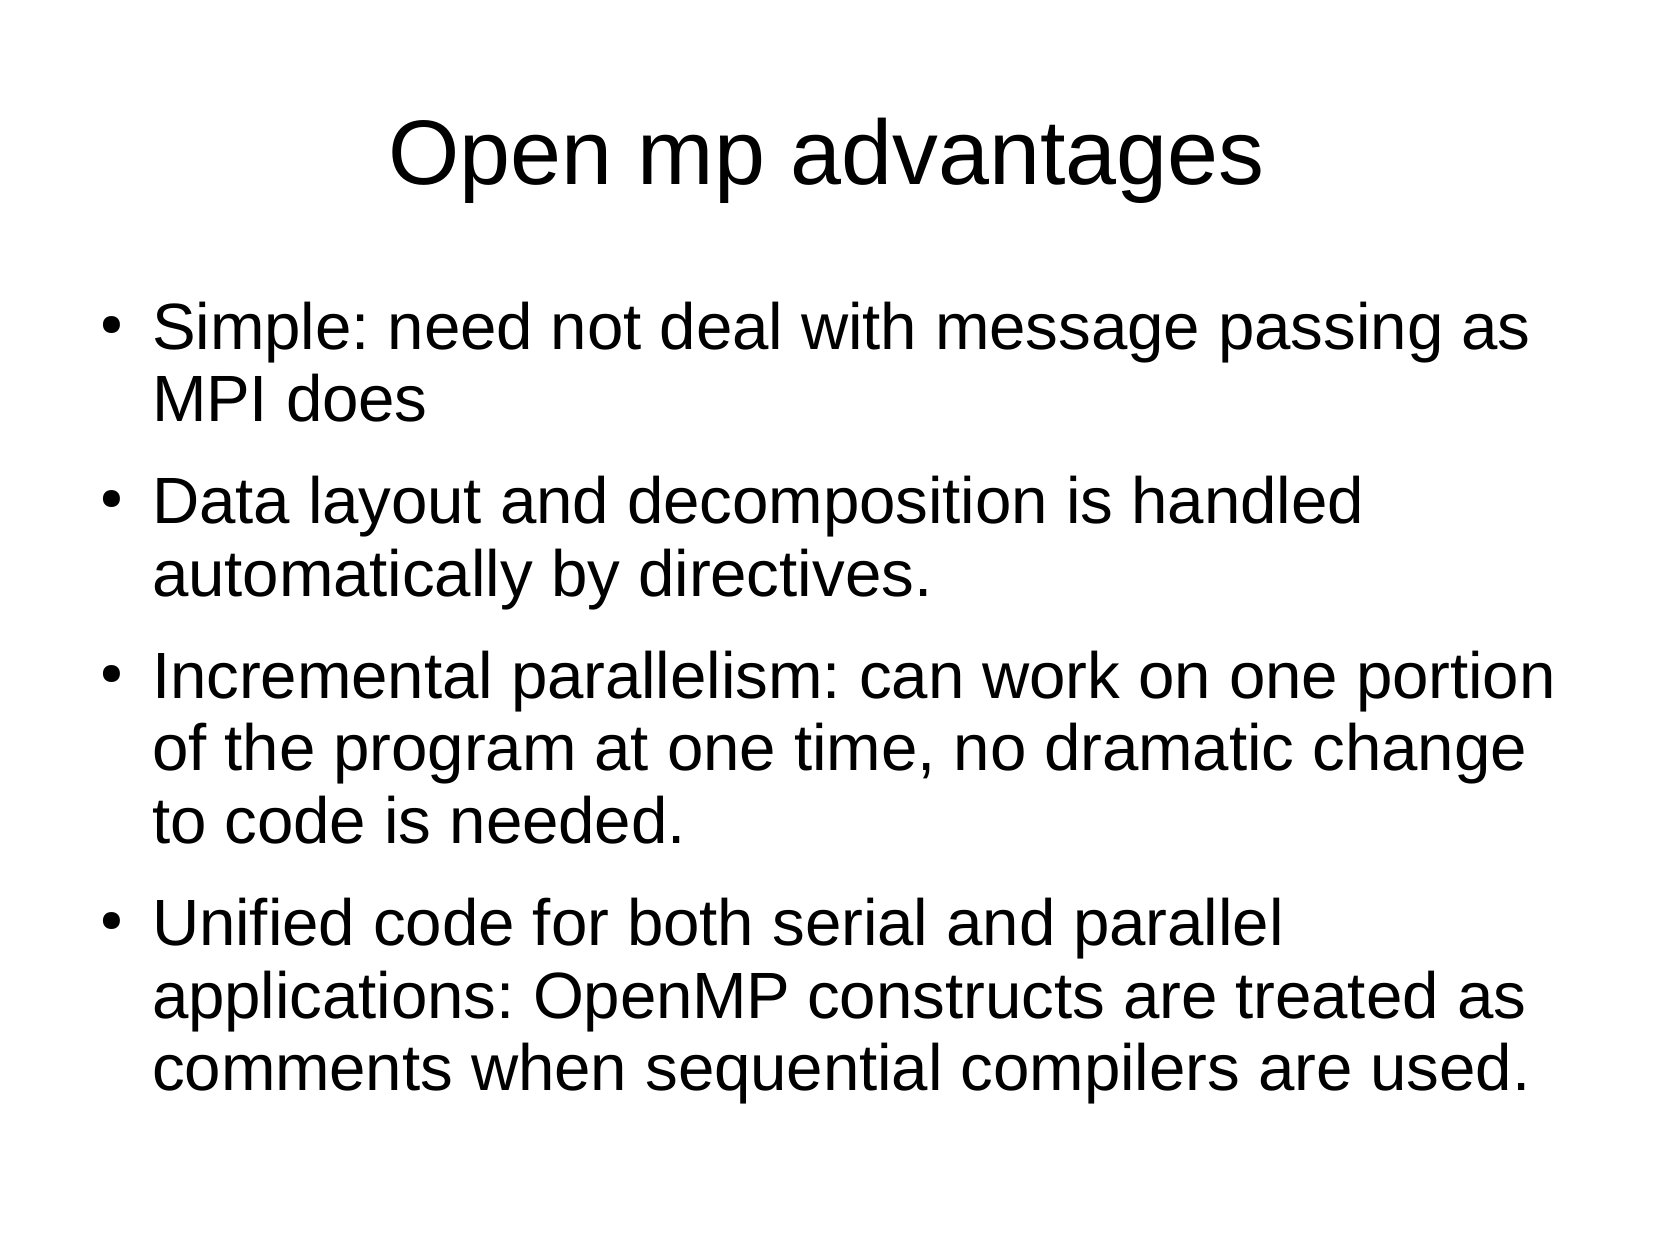

# Open mp advantages
Simple: need not deal with message passing as MPI does
Data layout and decomposition is handled automatically by directives.
Incremental parallelism: can work on one portion of the program at one time, no dramatic change to code is needed.
Unified code for both serial and parallel applications: OpenMP constructs are treated as comments when sequential compilers are used.